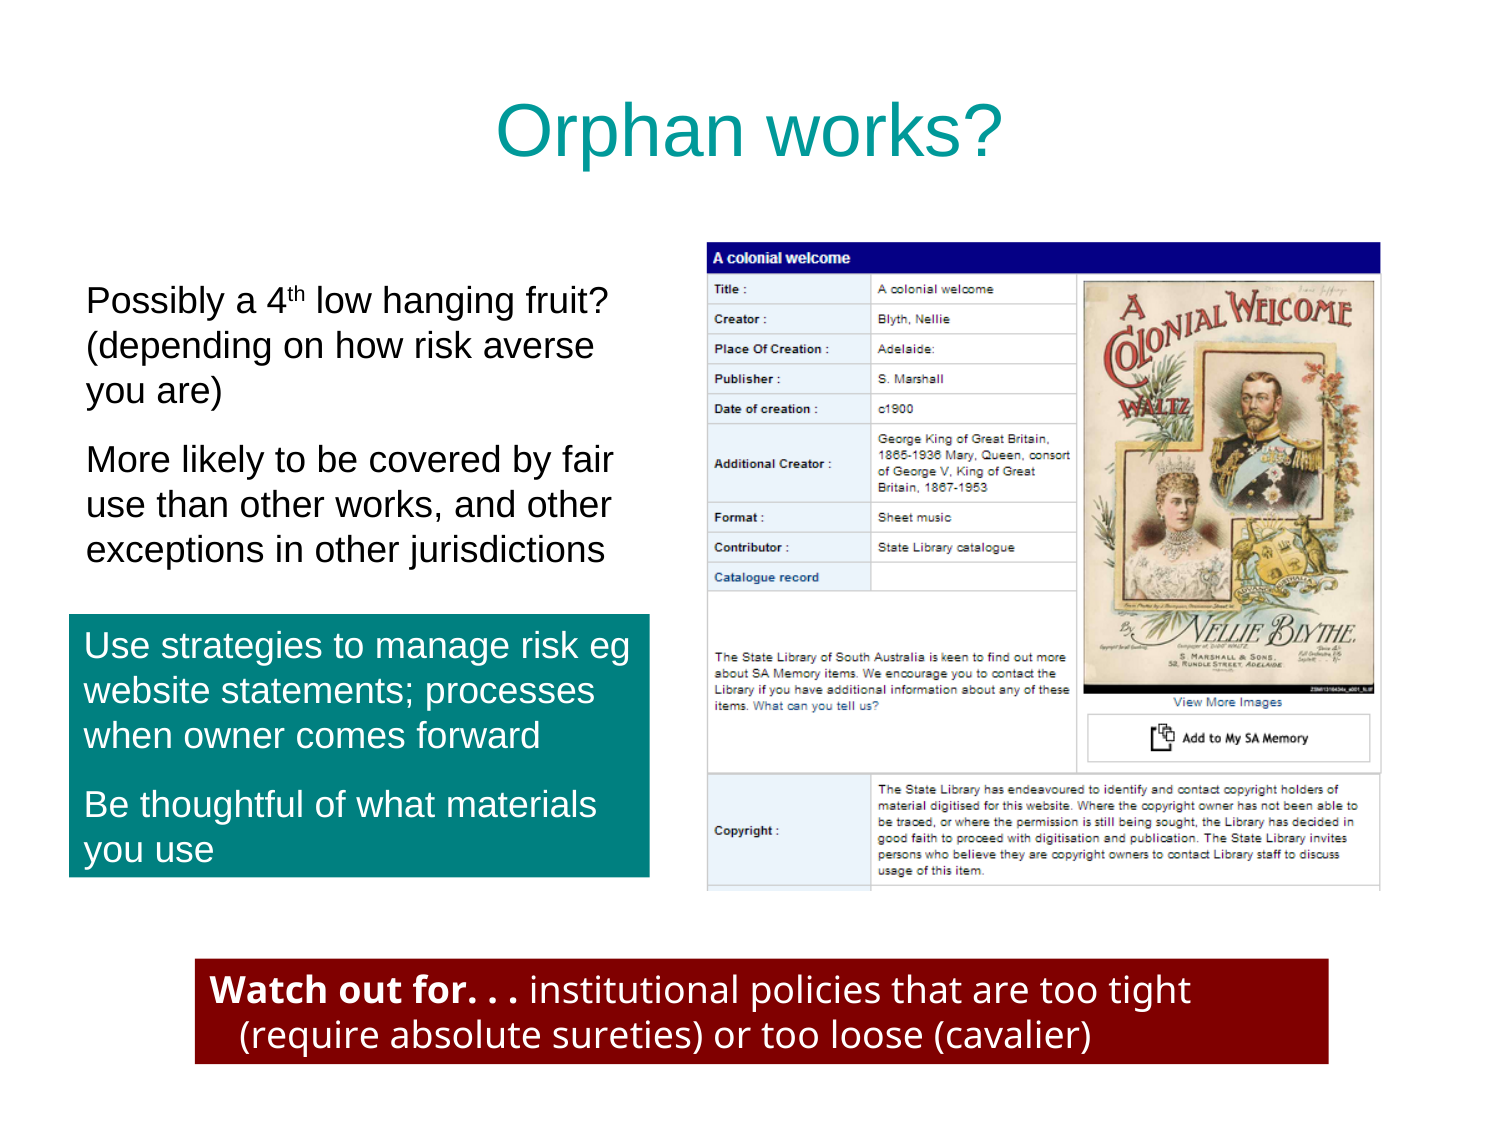

# Orphan works?
Possibly a 4th low hanging fruit? (depending on how risk averse you are)
More likely to be covered by fair use than other works, and other exceptions in other jurisdictions
Use strategies to manage risk eg website statements; processes when owner comes forward
Be thoughtful of what materials you use
Watch out for. . . institutional policies that are too tight (require absolute sureties) or too loose (cavalier)